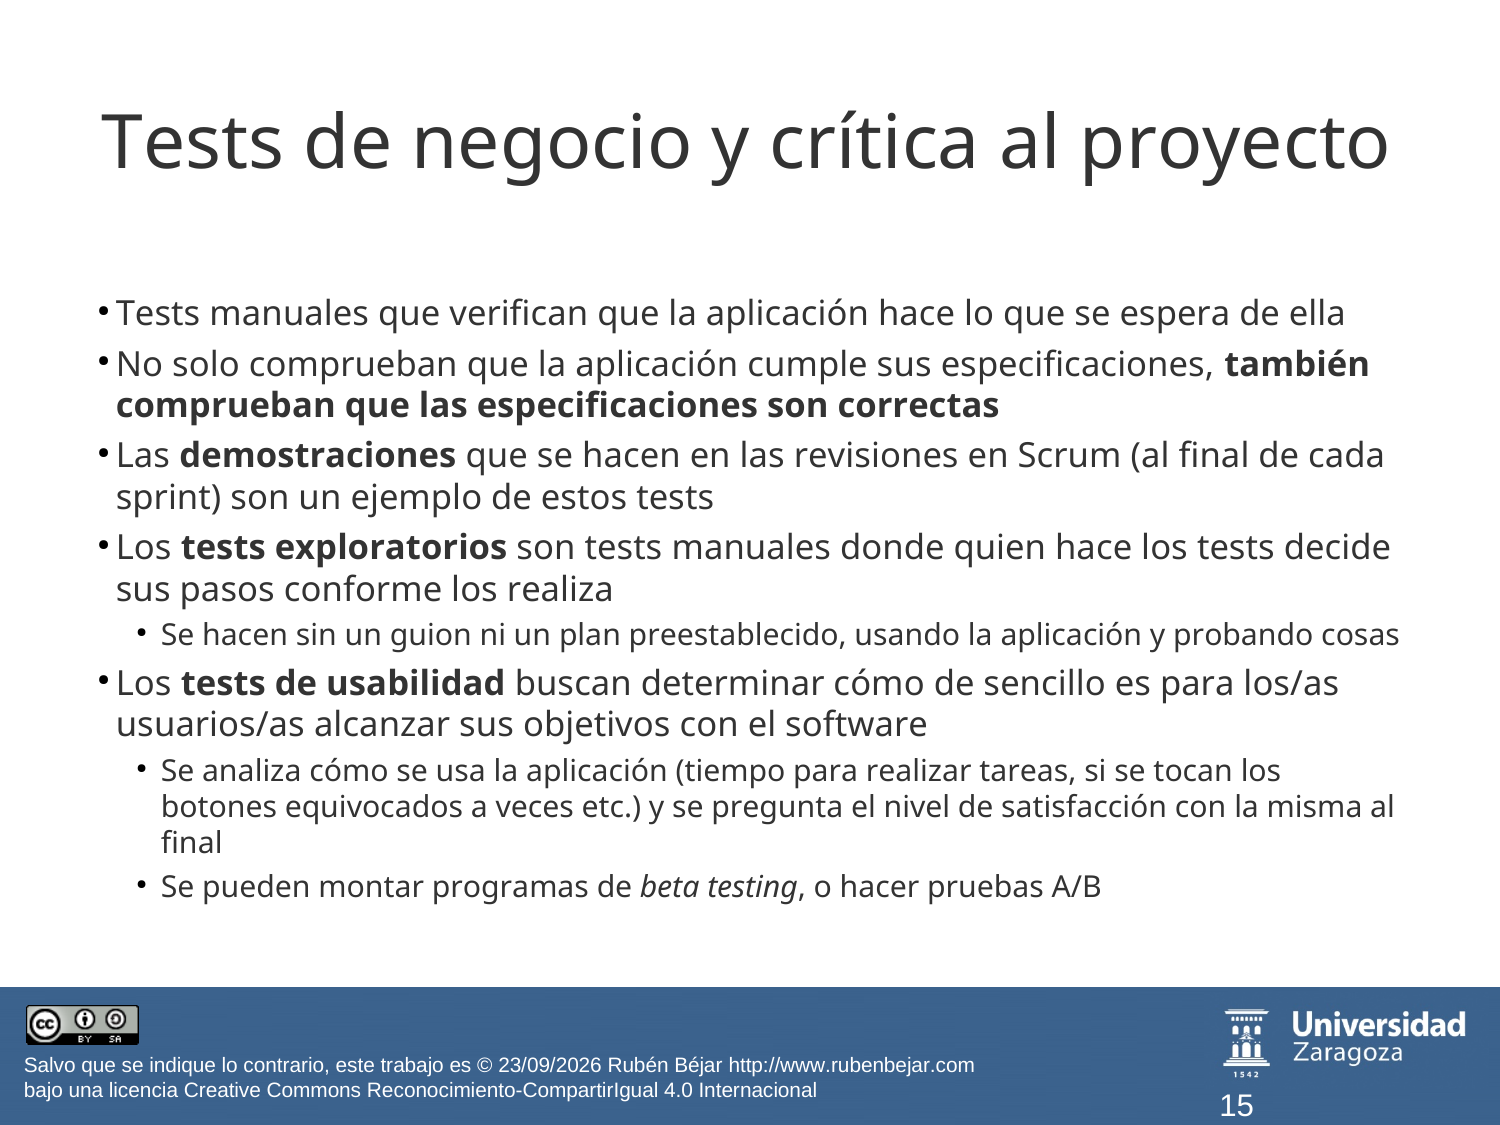

# Tests de negocio y crítica al proyecto
Tests manuales que verifican que la aplicación hace lo que se espera de ella
No solo comprueban que la aplicación cumple sus especificaciones, también comprueban que las especificaciones son correctas
Las demostraciones que se hacen en las revisiones en Scrum (al final de cada sprint) son un ejemplo de estos tests
Los tests exploratorios son tests manuales donde quien hace los tests decide sus pasos conforme los realiza
Se hacen sin un guion ni un plan preestablecido, usando la aplicación y probando cosas
Los tests de usabilidad buscan determinar cómo de sencillo es para los/as usuarios/as alcanzar sus objetivos con el software
Se analiza cómo se usa la aplicación (tiempo para realizar tareas, si se tocan los botones equivocados a veces etc.) y se pregunta el nivel de satisfacción con la misma al final
Se pueden montar programas de beta testing, o hacer pruebas A/B